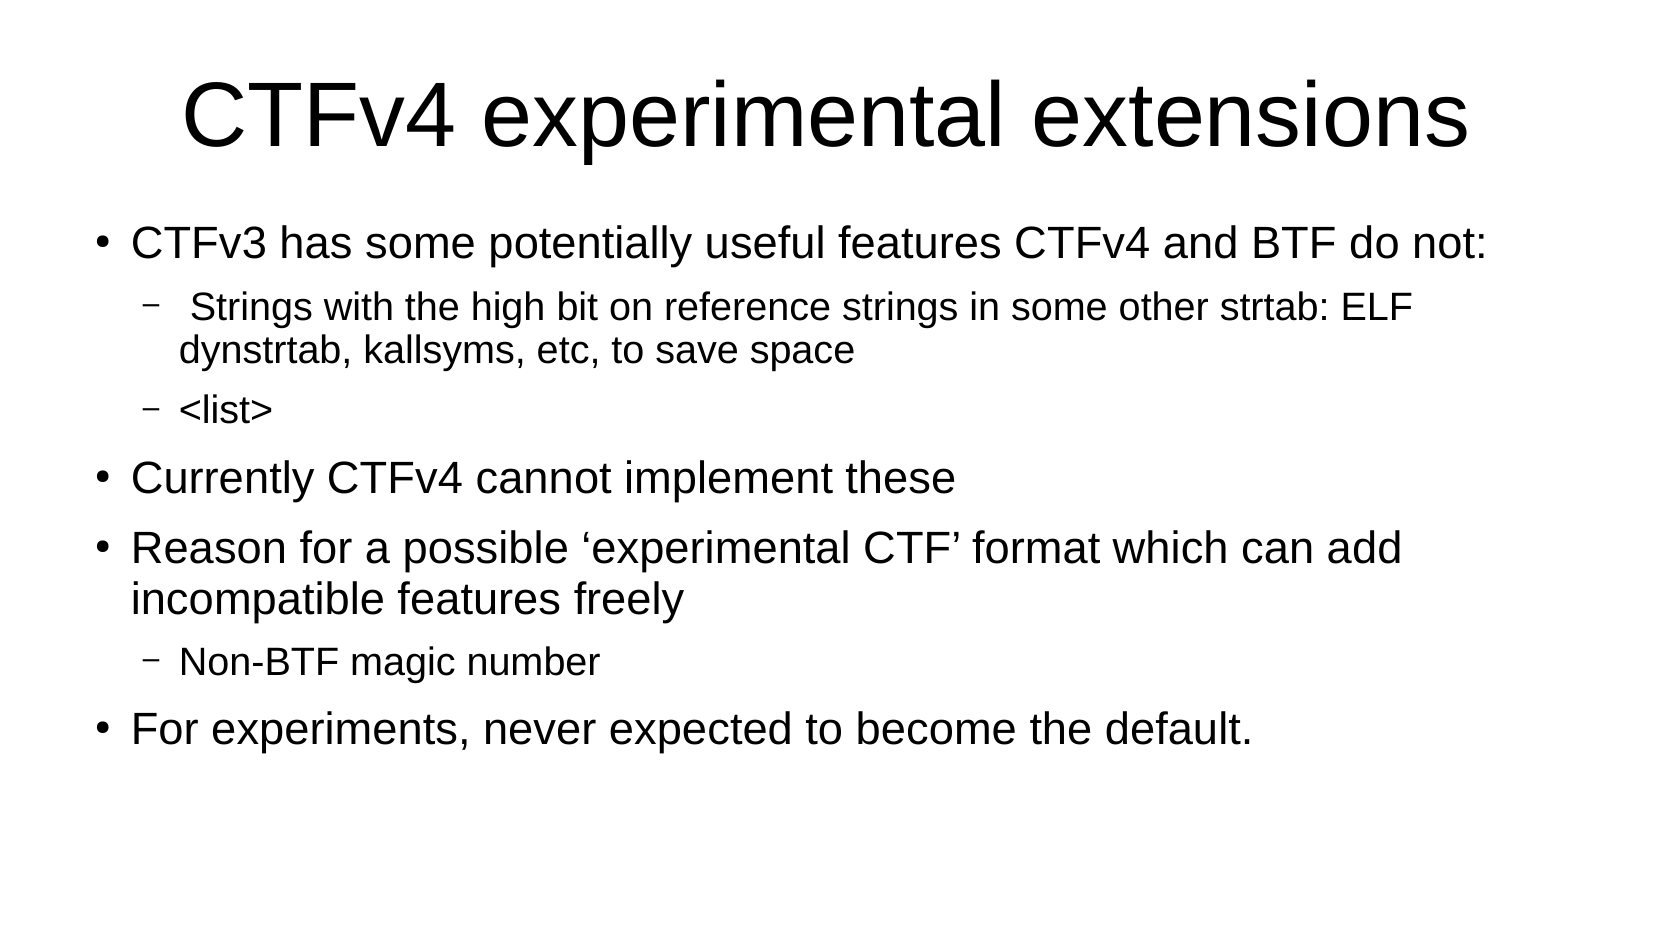

# CTFv4 experimental extensions
CTFv3 has some potentially useful features CTFv4 and BTF do not:
 Strings with the high bit on reference strings in some other strtab: ELF dynstrtab, kallsyms, etc, to save space
<list>
Currently CTFv4 cannot implement these
Reason for a possible ‘experimental CTF’ format which can add incompatible features freely
Non-BTF magic number
For experiments, never expected to become the default.